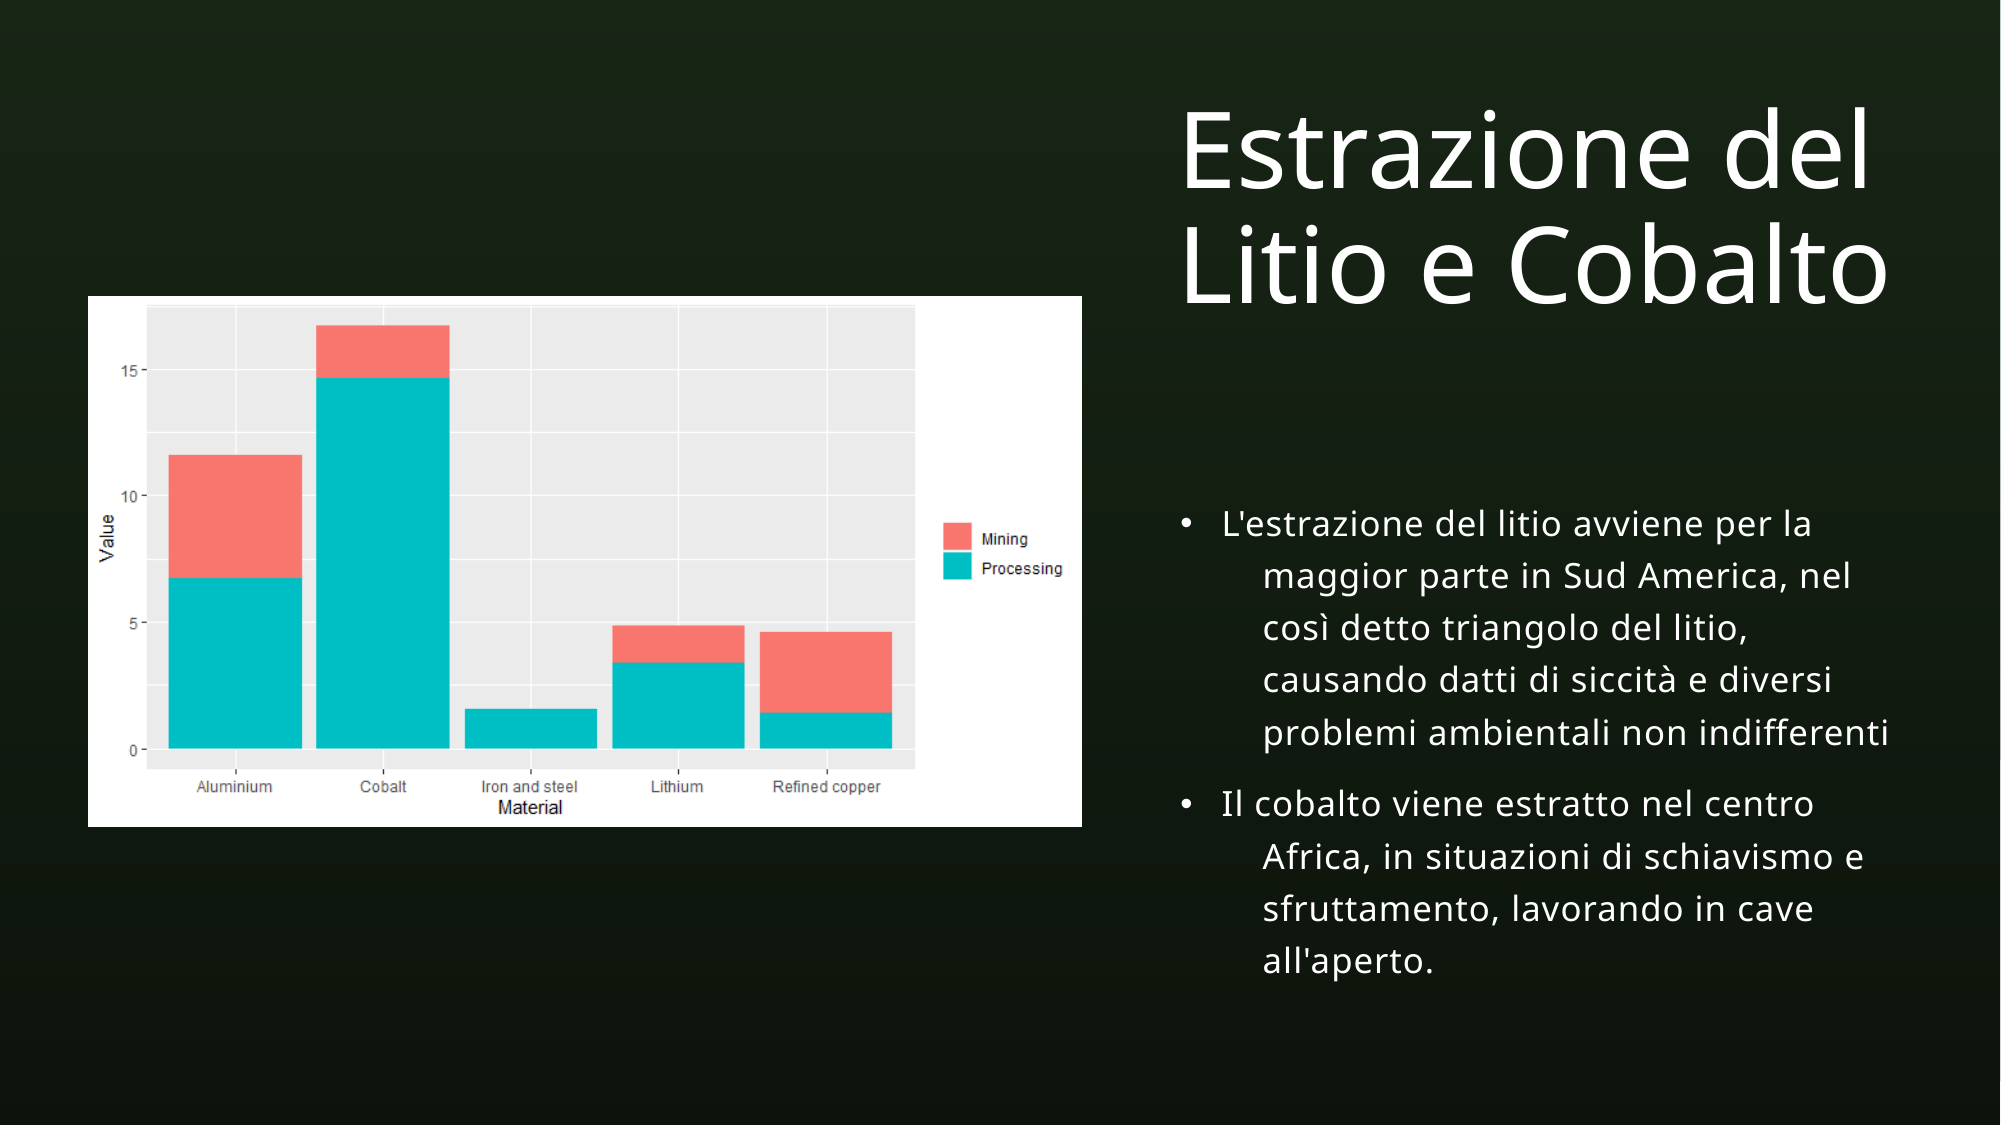

# Estrazione del Litio e Cobalto
L'estrazione del litio avviene per la maggior parte in Sud America, nel così detto triangolo del litio, causando datti di siccità e diversi problemi ambientali non indifferenti
Il cobalto viene estratto nel centro Africa, in situazioni di schiavismo e sfruttamento, lavorando in cave all'aperto.